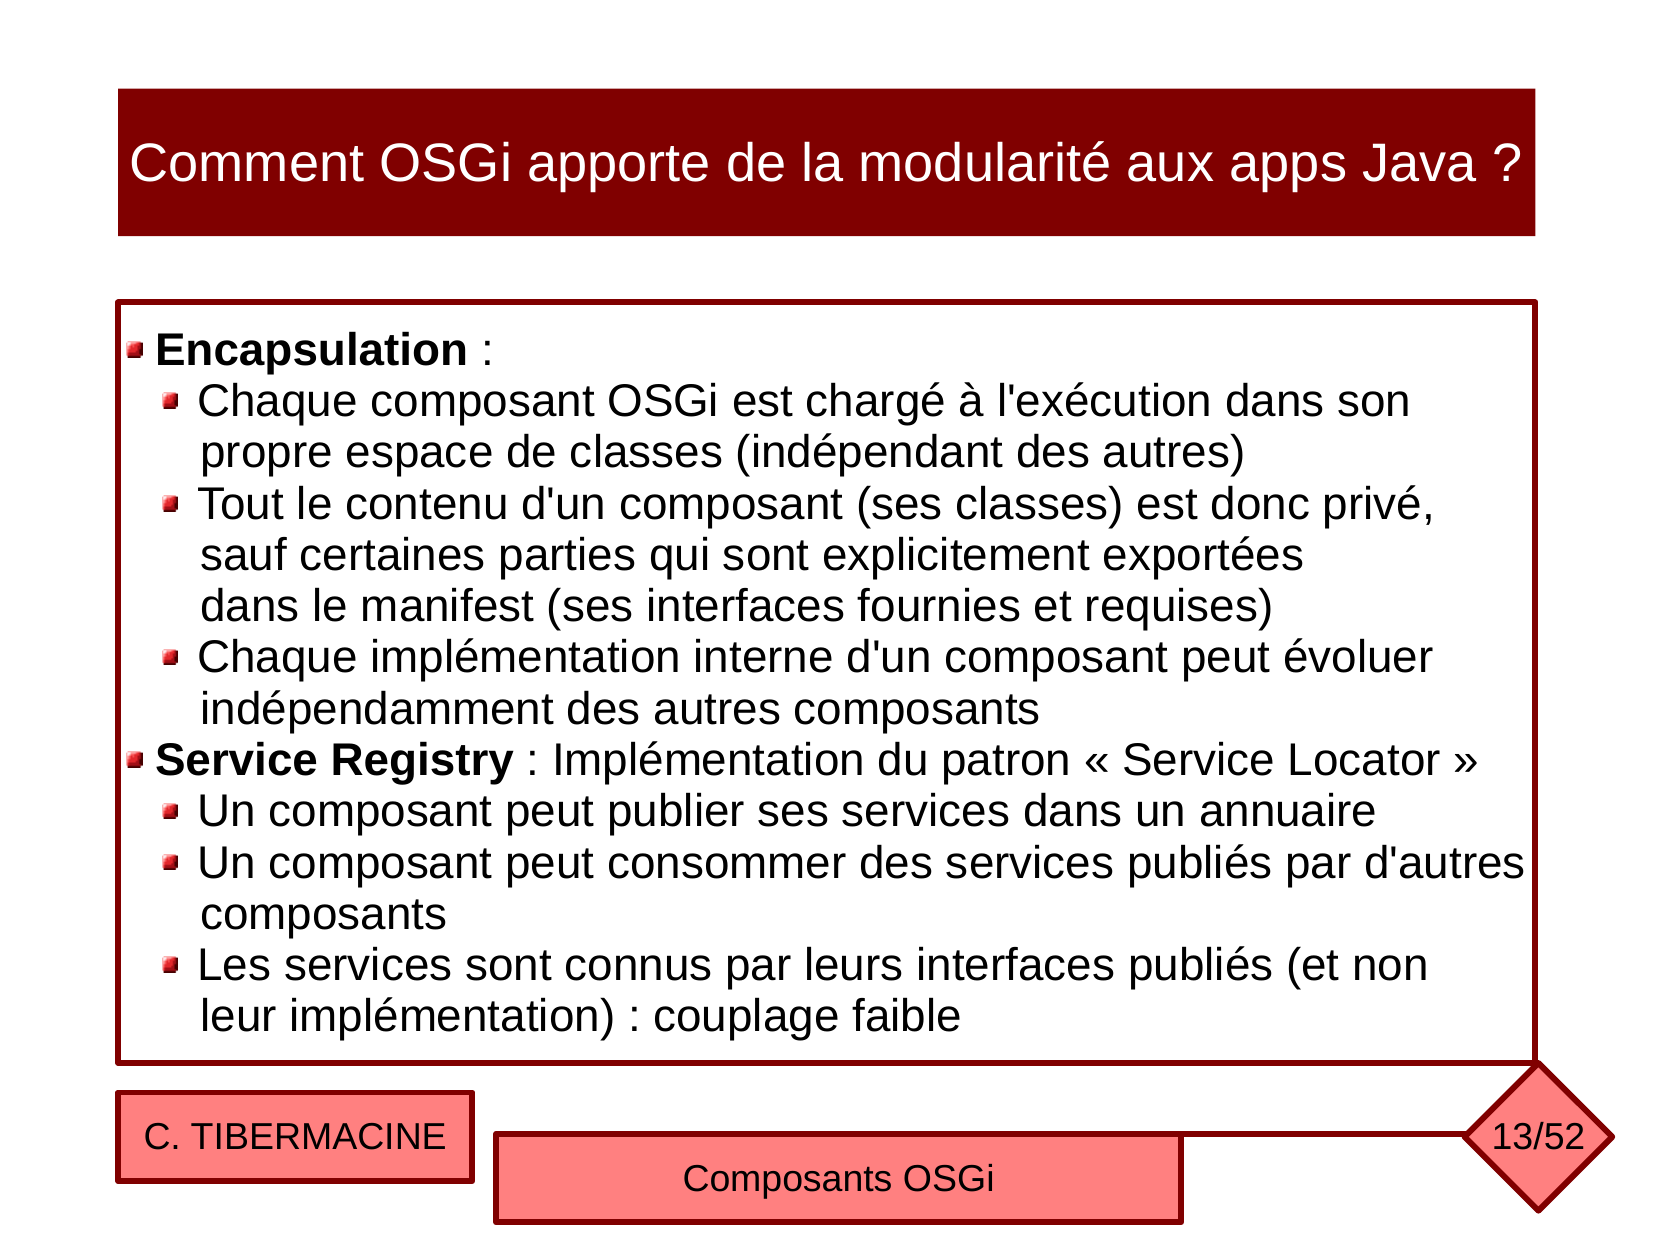

Comment OSGi apporte de la modularité aux apps Java ?
 Encapsulation :
Chaque composant OSGi est chargé à l'exécution dans son
	propre espace de classes (indépendant des autres)
Tout le contenu d'un composant (ses classes) est donc privé,
	sauf certaines parties qui sont explicitement exportées
	dans le manifest (ses interfaces fournies et requises)
Chaque implémentation interne d'un composant peut évoluer
	indépendamment des autres composants
 Service Registry : Implémentation du patron « Service Locator »
Un composant peut publier ses services dans un annuaire
Un composant peut consommer des services publiés par d'autres
	composants
Les services sont connus par leurs interfaces publiés (et non
	leur implémentation) : couplage faible
C. TIBERMACINE
Composants OSGi